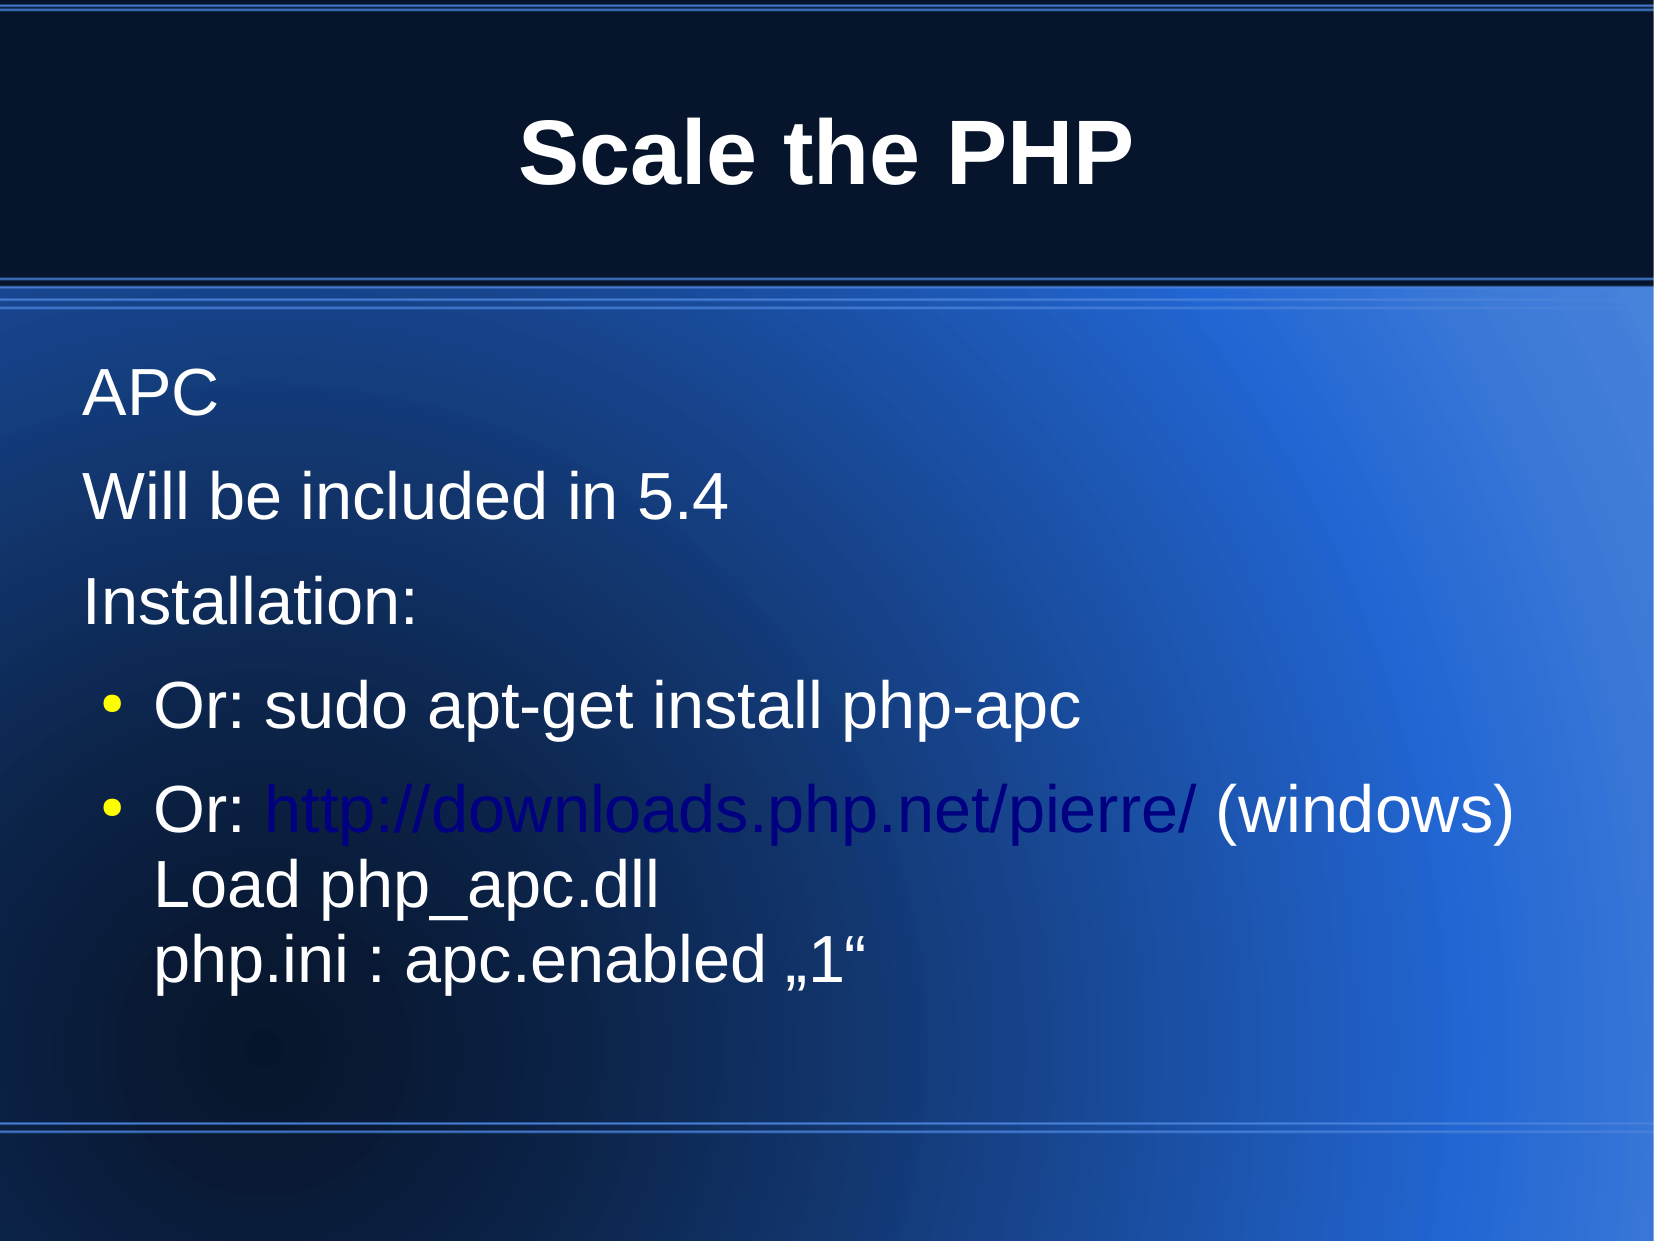

# Scale the PHP
APC
Will be included in 5.4
Installation:
Or: sudo apt-get install php-apc
Or: http://downloads.php.net/pierre/ (windows)
Load php_apc.dll
php.ini : apc.enabled „1“